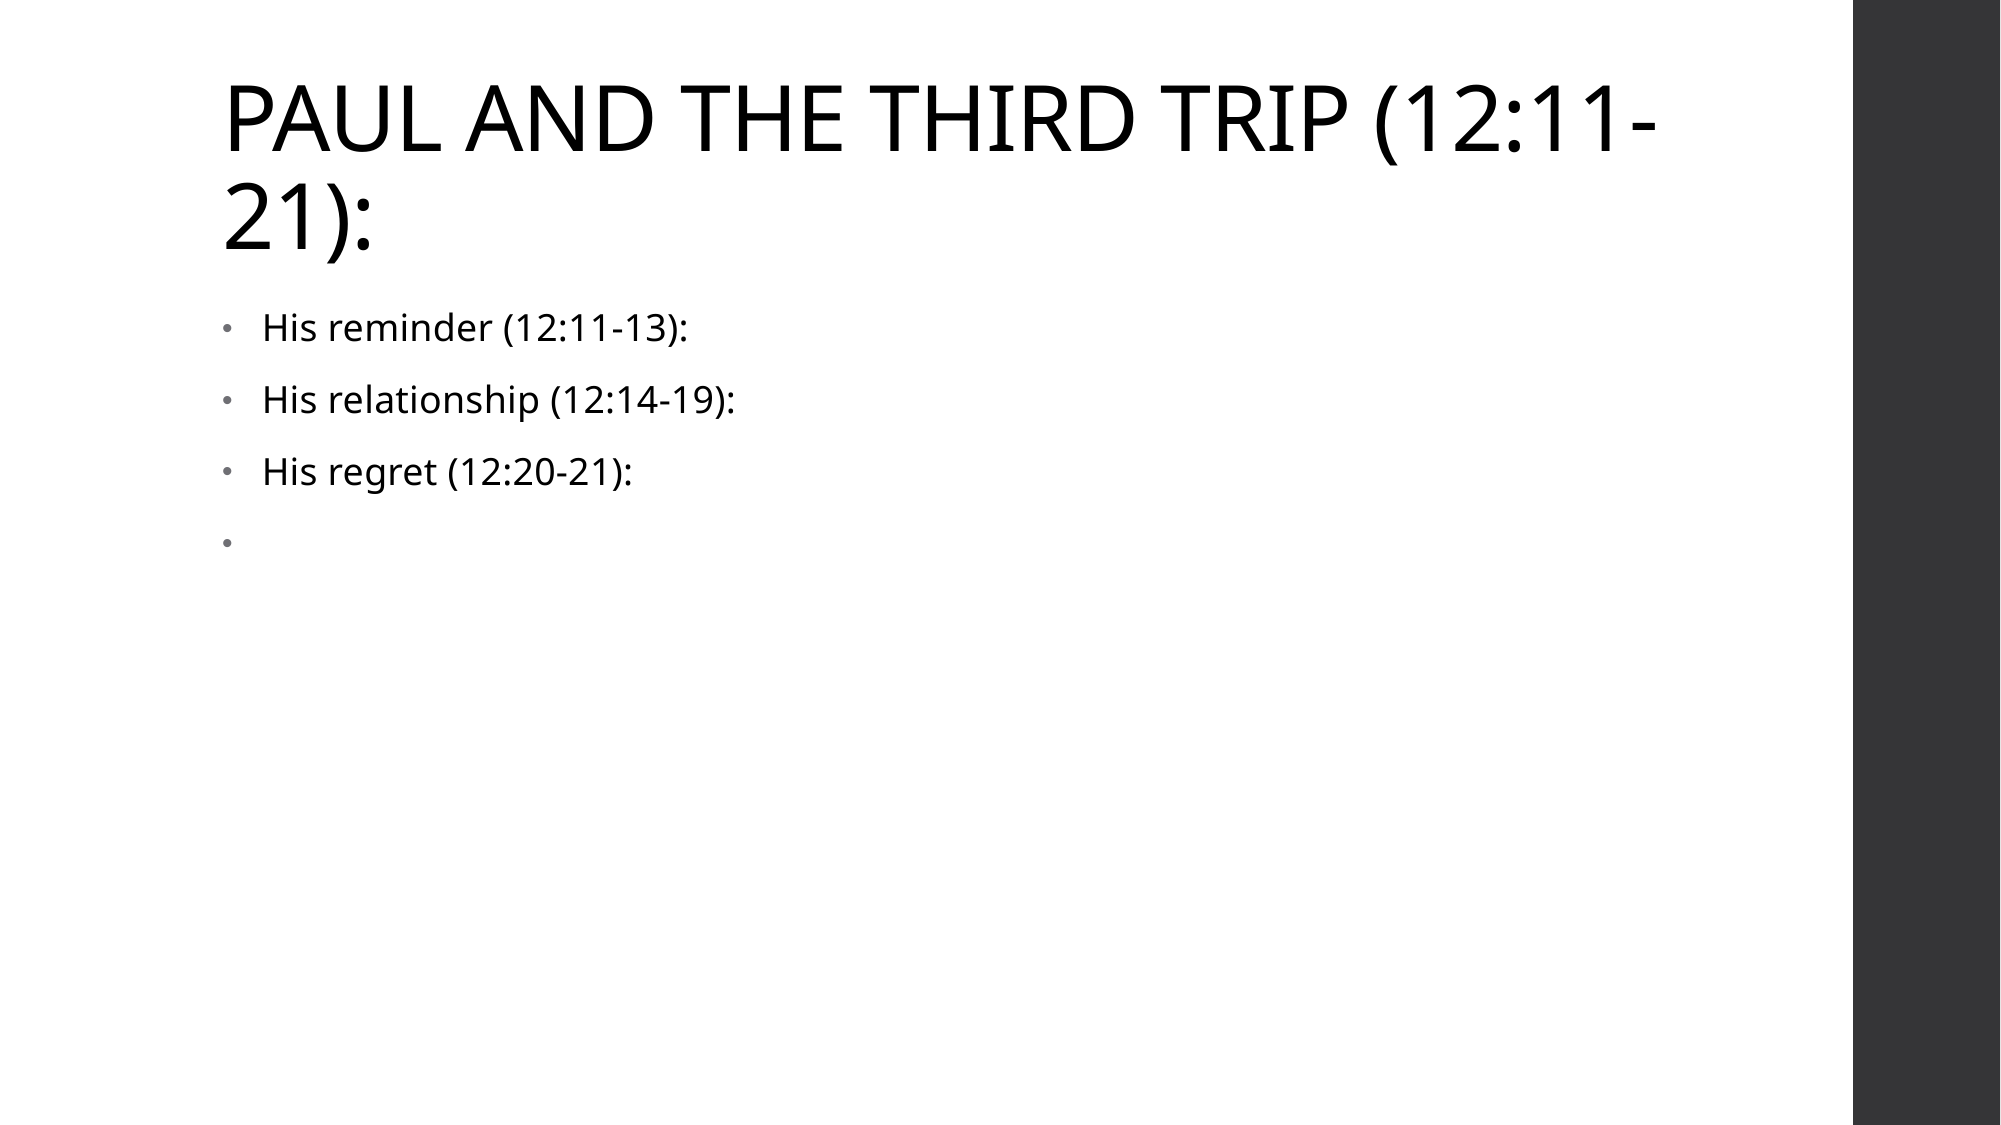

# PAUL AND THE THIRD TRIP (12:11-21):
 His reminder (12:11-13):
 His relationship (12:14-19):
 His regret (12:20-21):